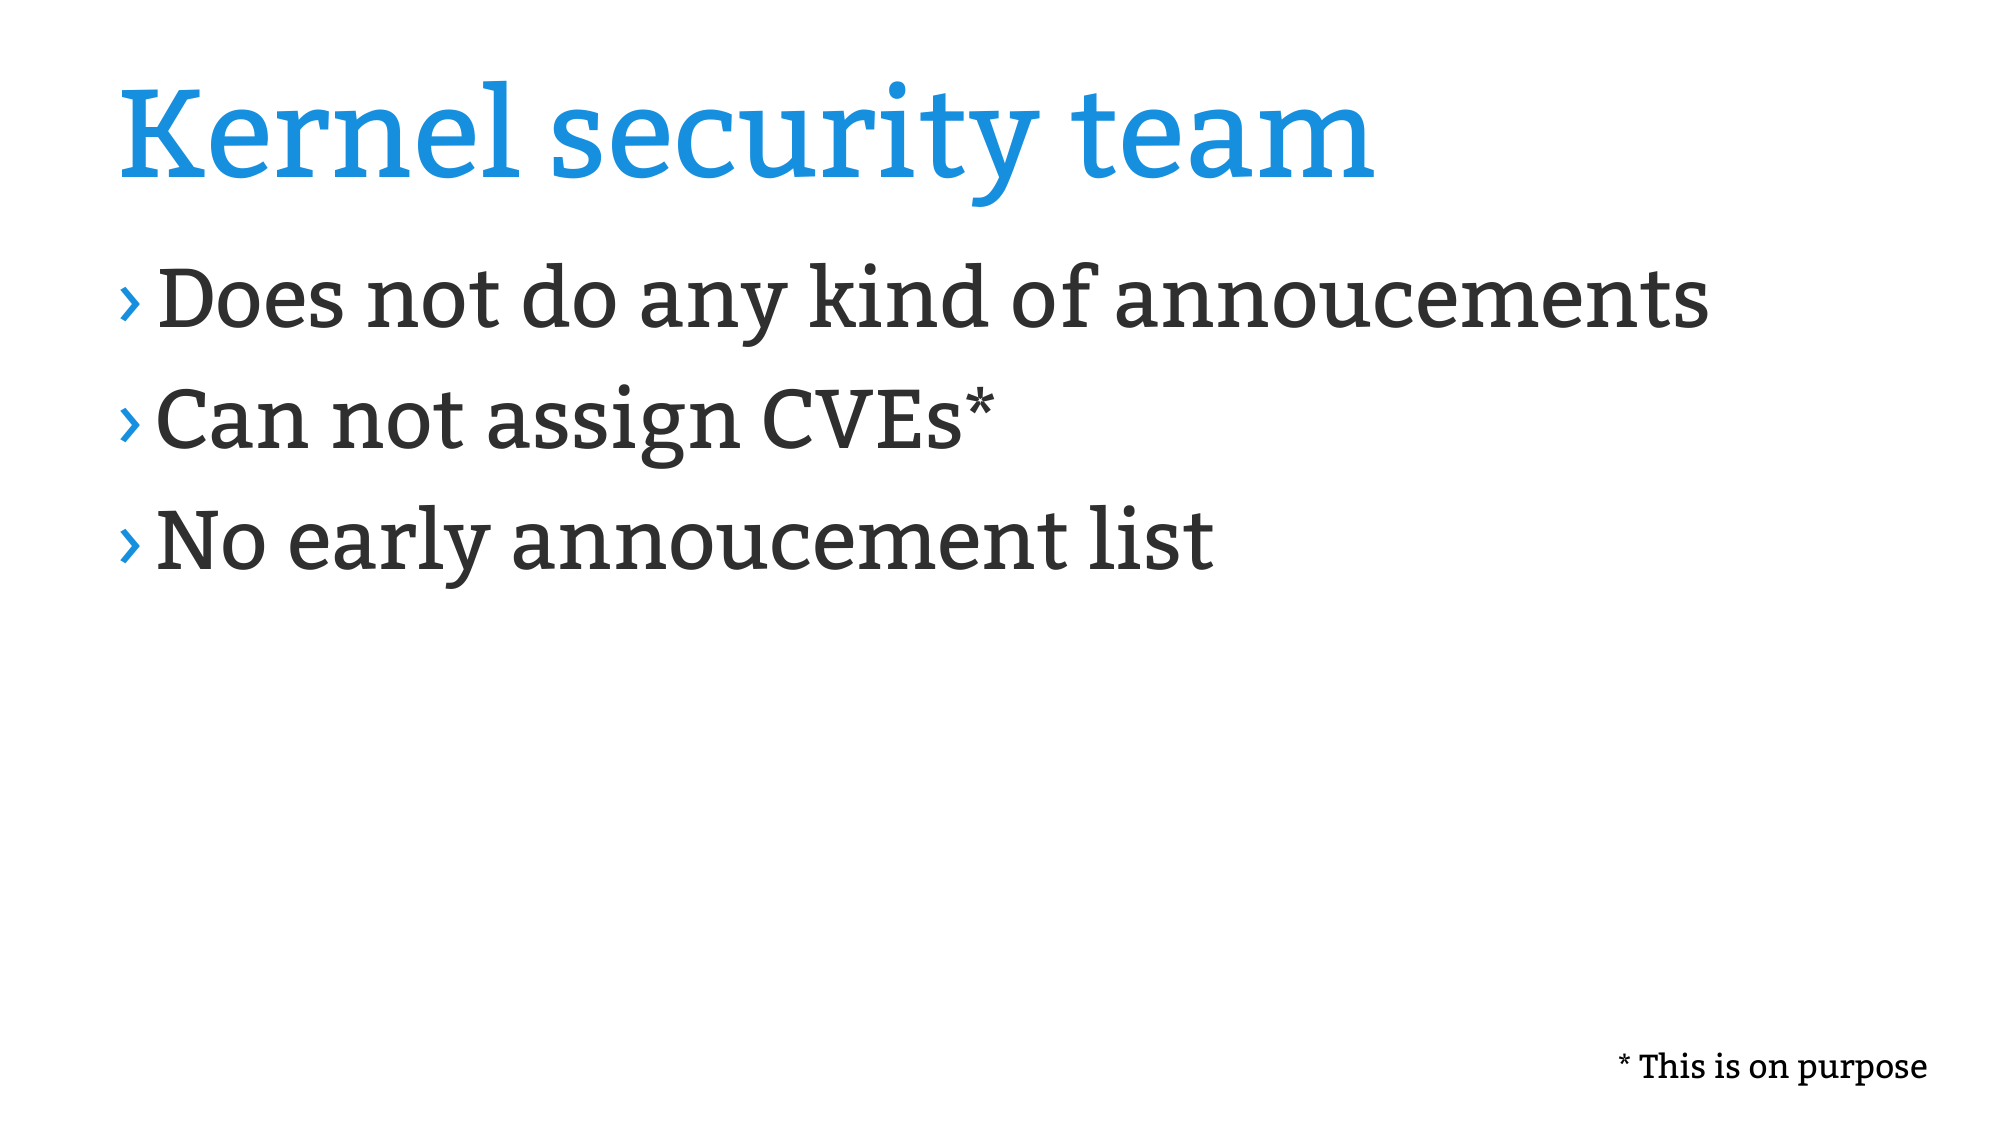

# Kernel security team
Does not do any kind of annoucements
Can not assign CVEs*
No early annoucement list
* This is on purpose